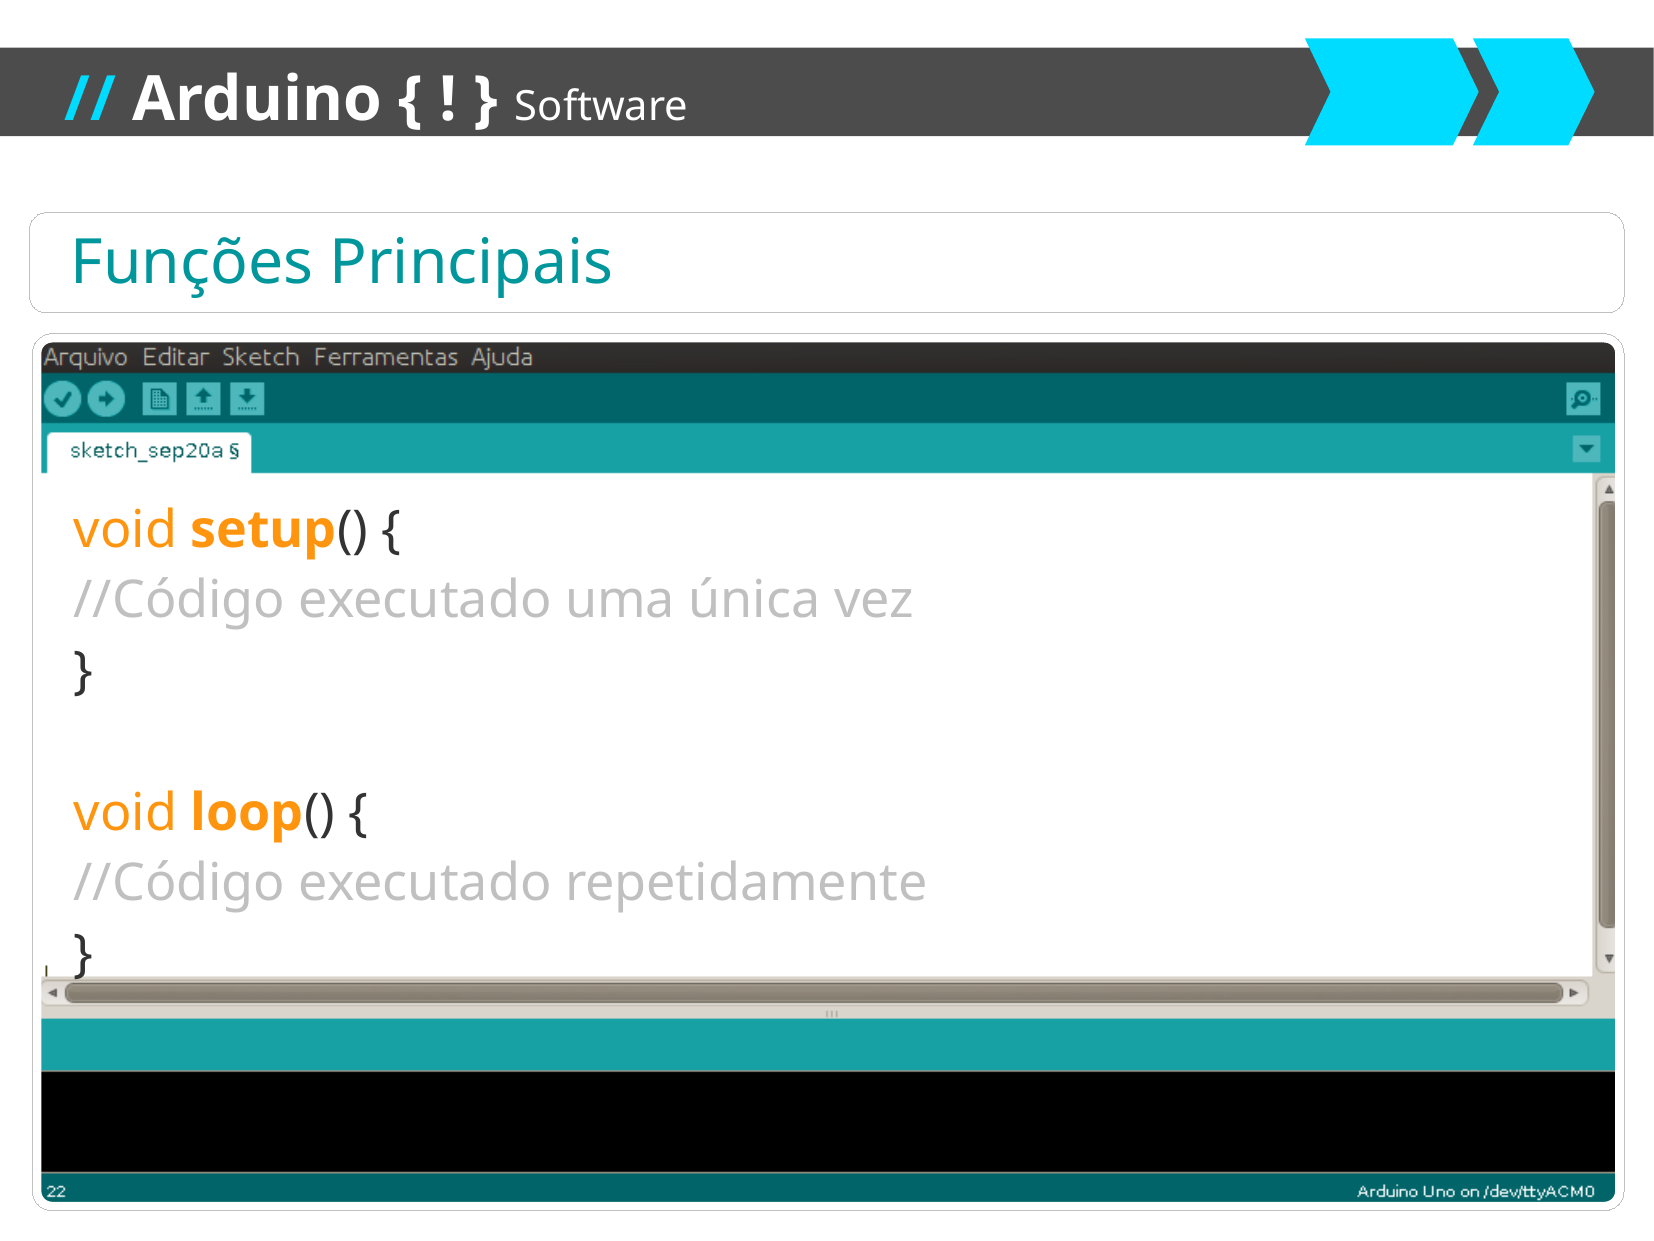

// Arduino { ! } Software
Funções Principais
void setup() {
//Código executado uma única vez
}
void loop() {
//Código executado repetidamente
}